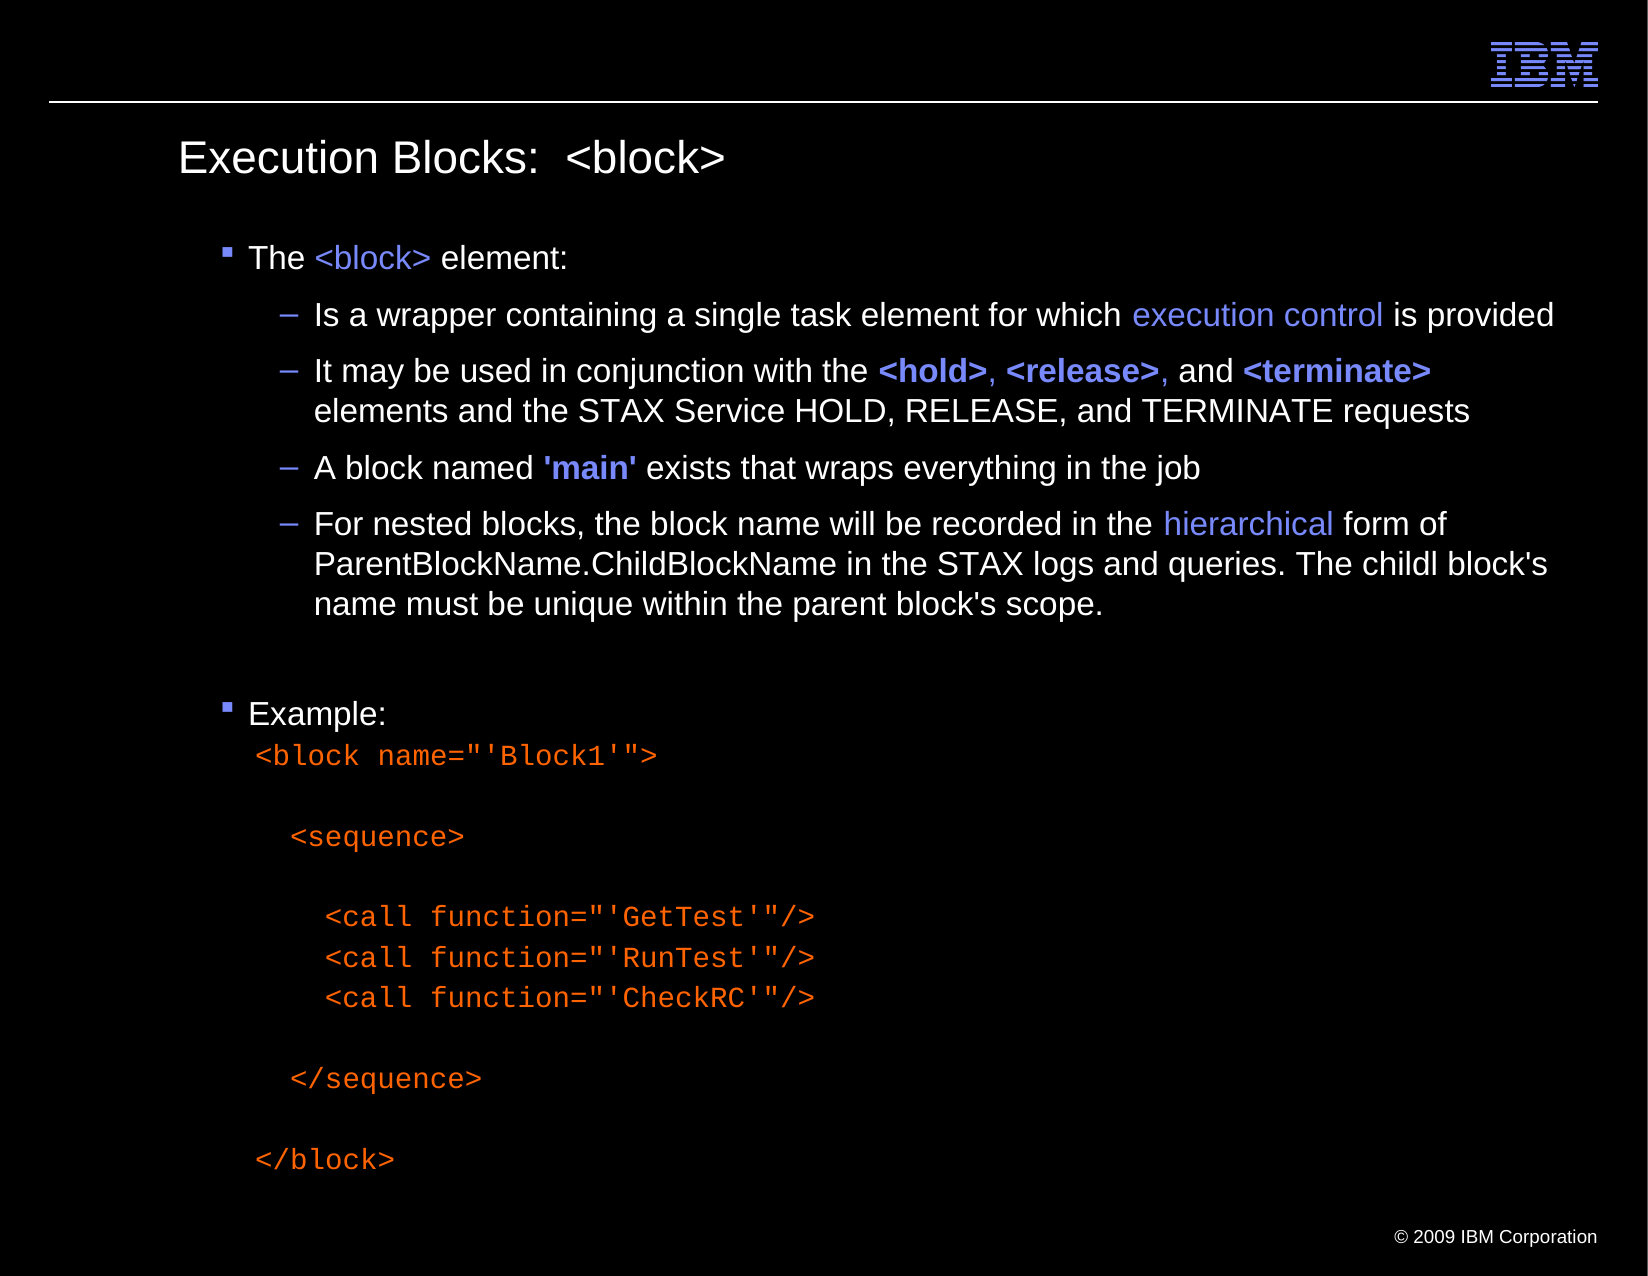

# Execution Blocks: <block>
The <block> element:
Is a wrapper containing a single task element for which execution control is provided
It may be used in conjunction with the <hold>, <release>, and <terminate> elements and the STAX Service HOLD, RELEASE, and TERMINATE requests
A block named 'main' exists that wraps everything in the job
For nested blocks, the block name will be recorded in the hierarchical form of ParentBlockName.ChildBlockName in the STAX logs and queries. The childl block's name must be unique within the parent block's scope.
Example:
 <block name="'Block1'">
 <sequence>
 <call function="'GetTest'"/>
 <call function="'RunTest'"/>
 <call function="'CheckRC'"/>
 </sequence>
 </block>